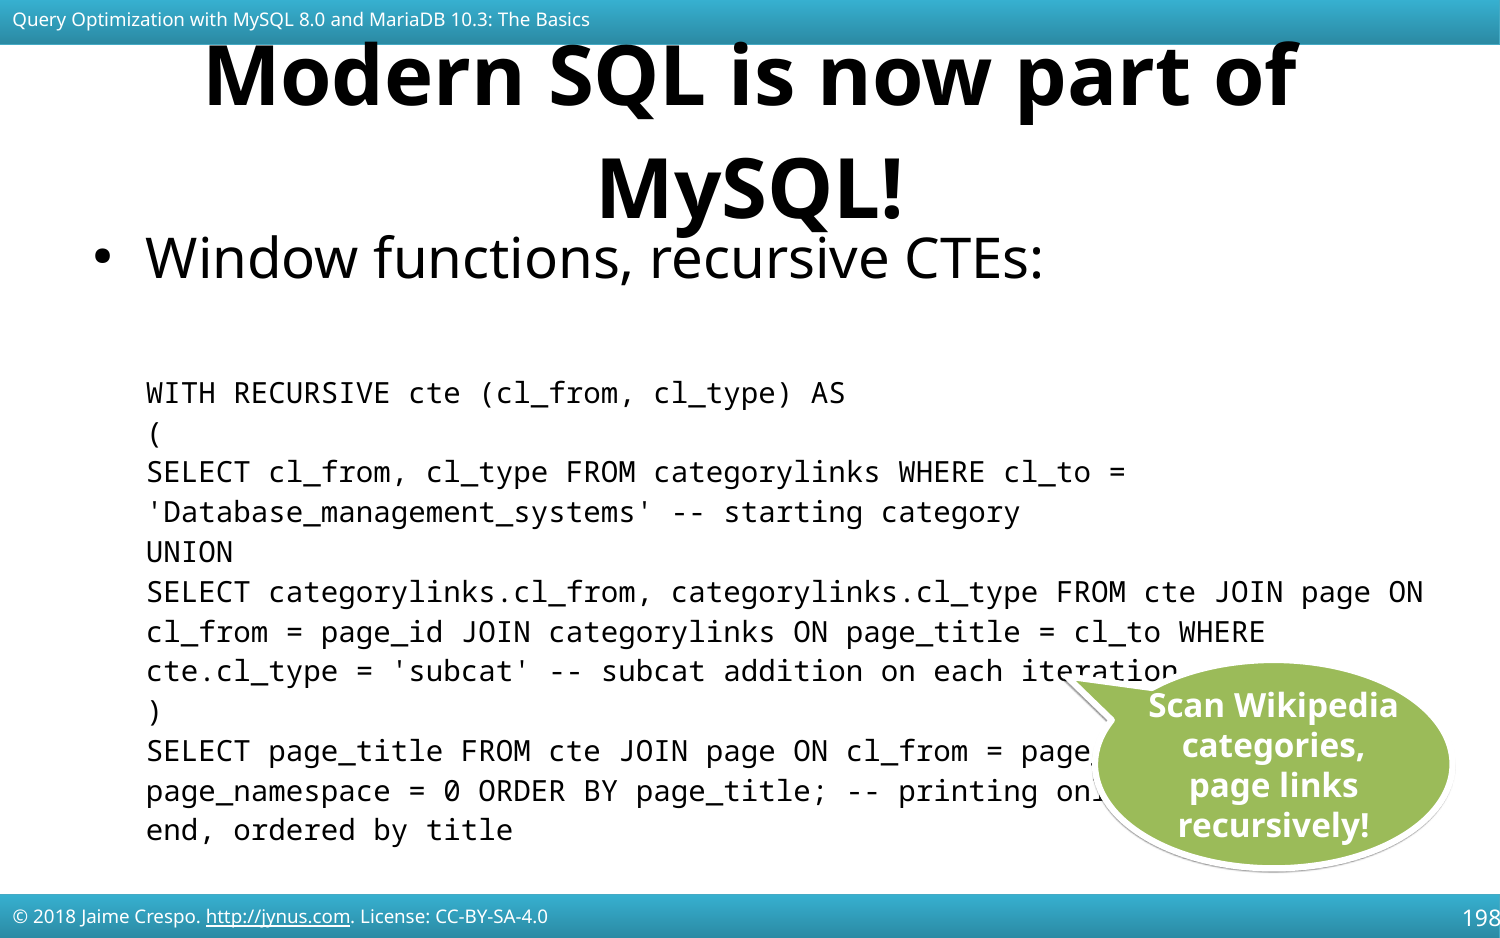

# Modern SQL is now part of MySQL!
Window functions, recursive CTEs:
WITH RECURSIVE cte (cl_from, cl_type) AS
(
SELECT cl_from, cl_type FROM categorylinks WHERE cl_to = 'Database_management_systems' -- starting category
UNION
SELECT categorylinks.cl_from, categorylinks.cl_type FROM cte JOIN page ON cl_from = page_id JOIN categorylinks ON page_title = cl_to WHERE cte.cl_type = 'subcat' -- subcat addition on each iteration
)
SELECT page_title FROM cte JOIN page ON cl_from = page_id WHERE page_namespace = 0 ORDER BY page_title; -- printing only articles in the end, ordered by title
Scan Wikipedia categories, page links recursively!